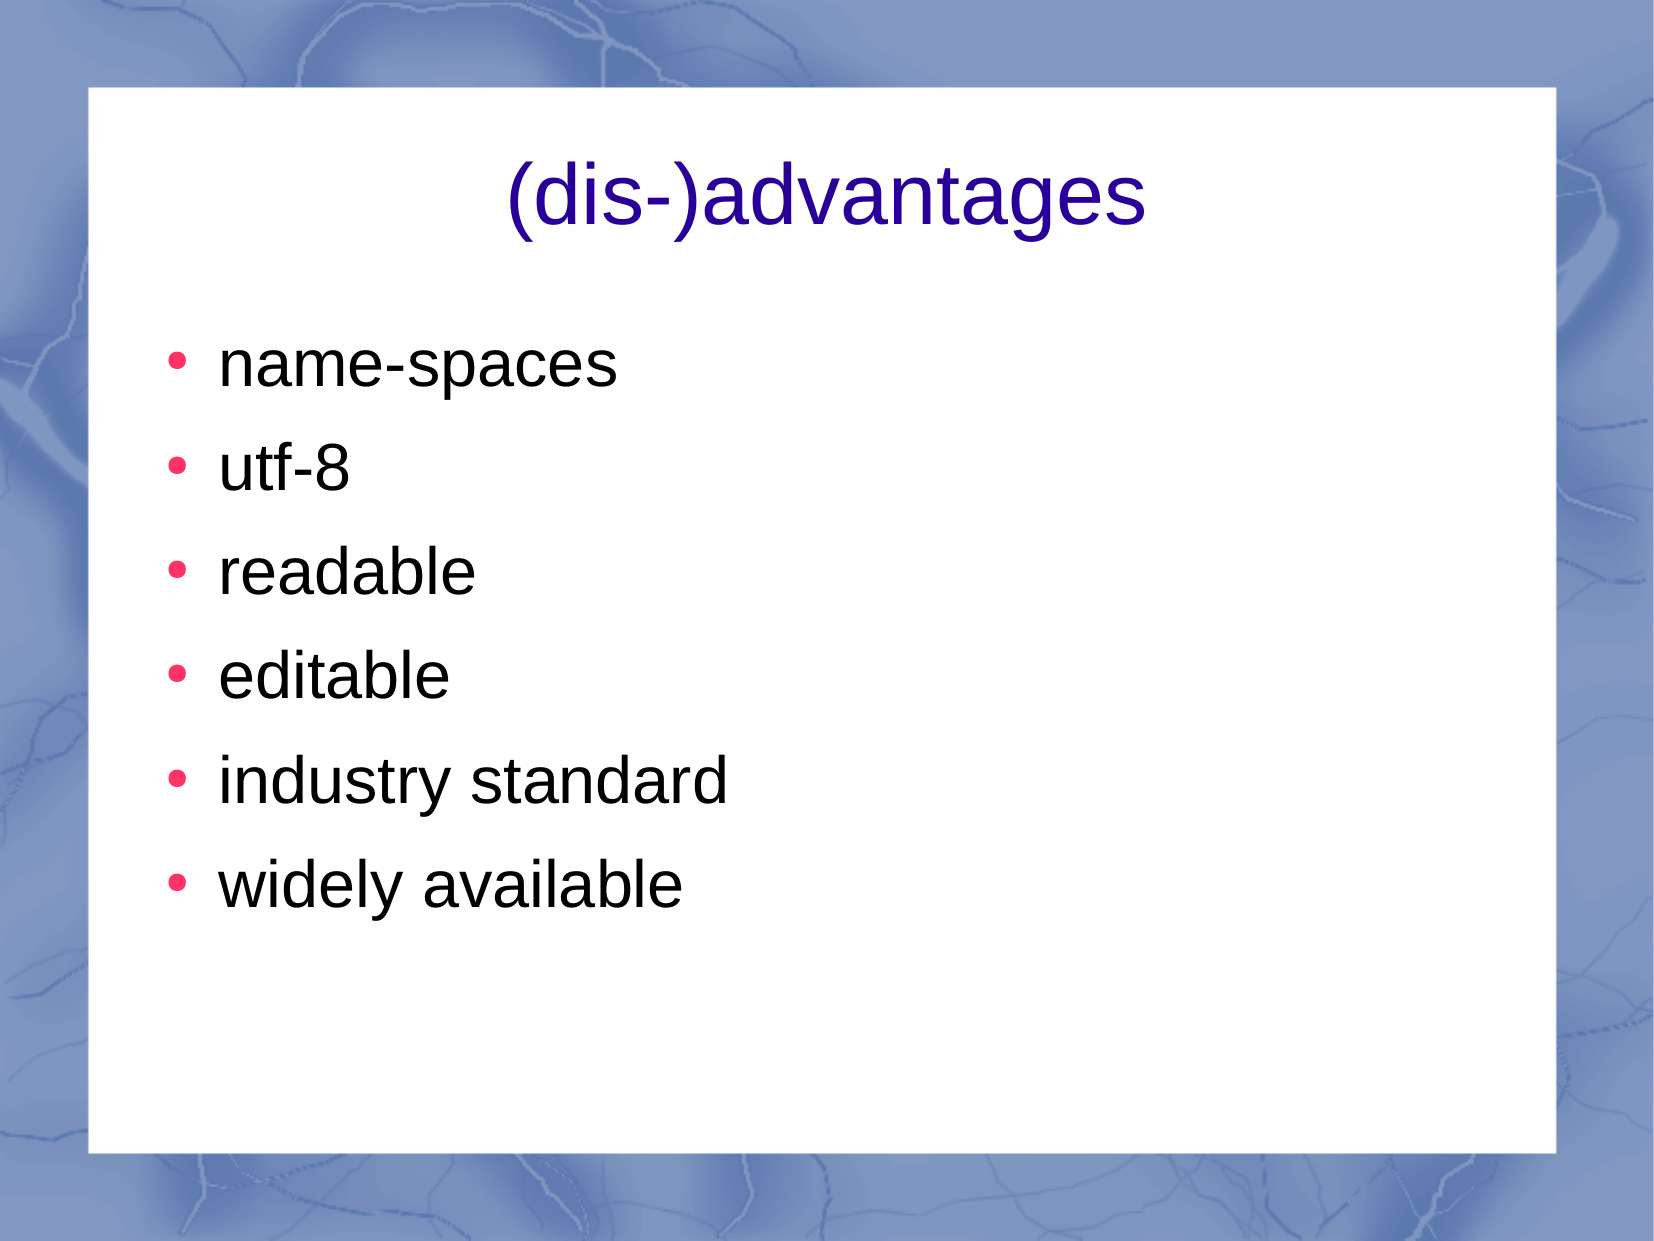

# (dis-)advantages
name-spaces
utf-8
readable
editable
industry standard
widely available